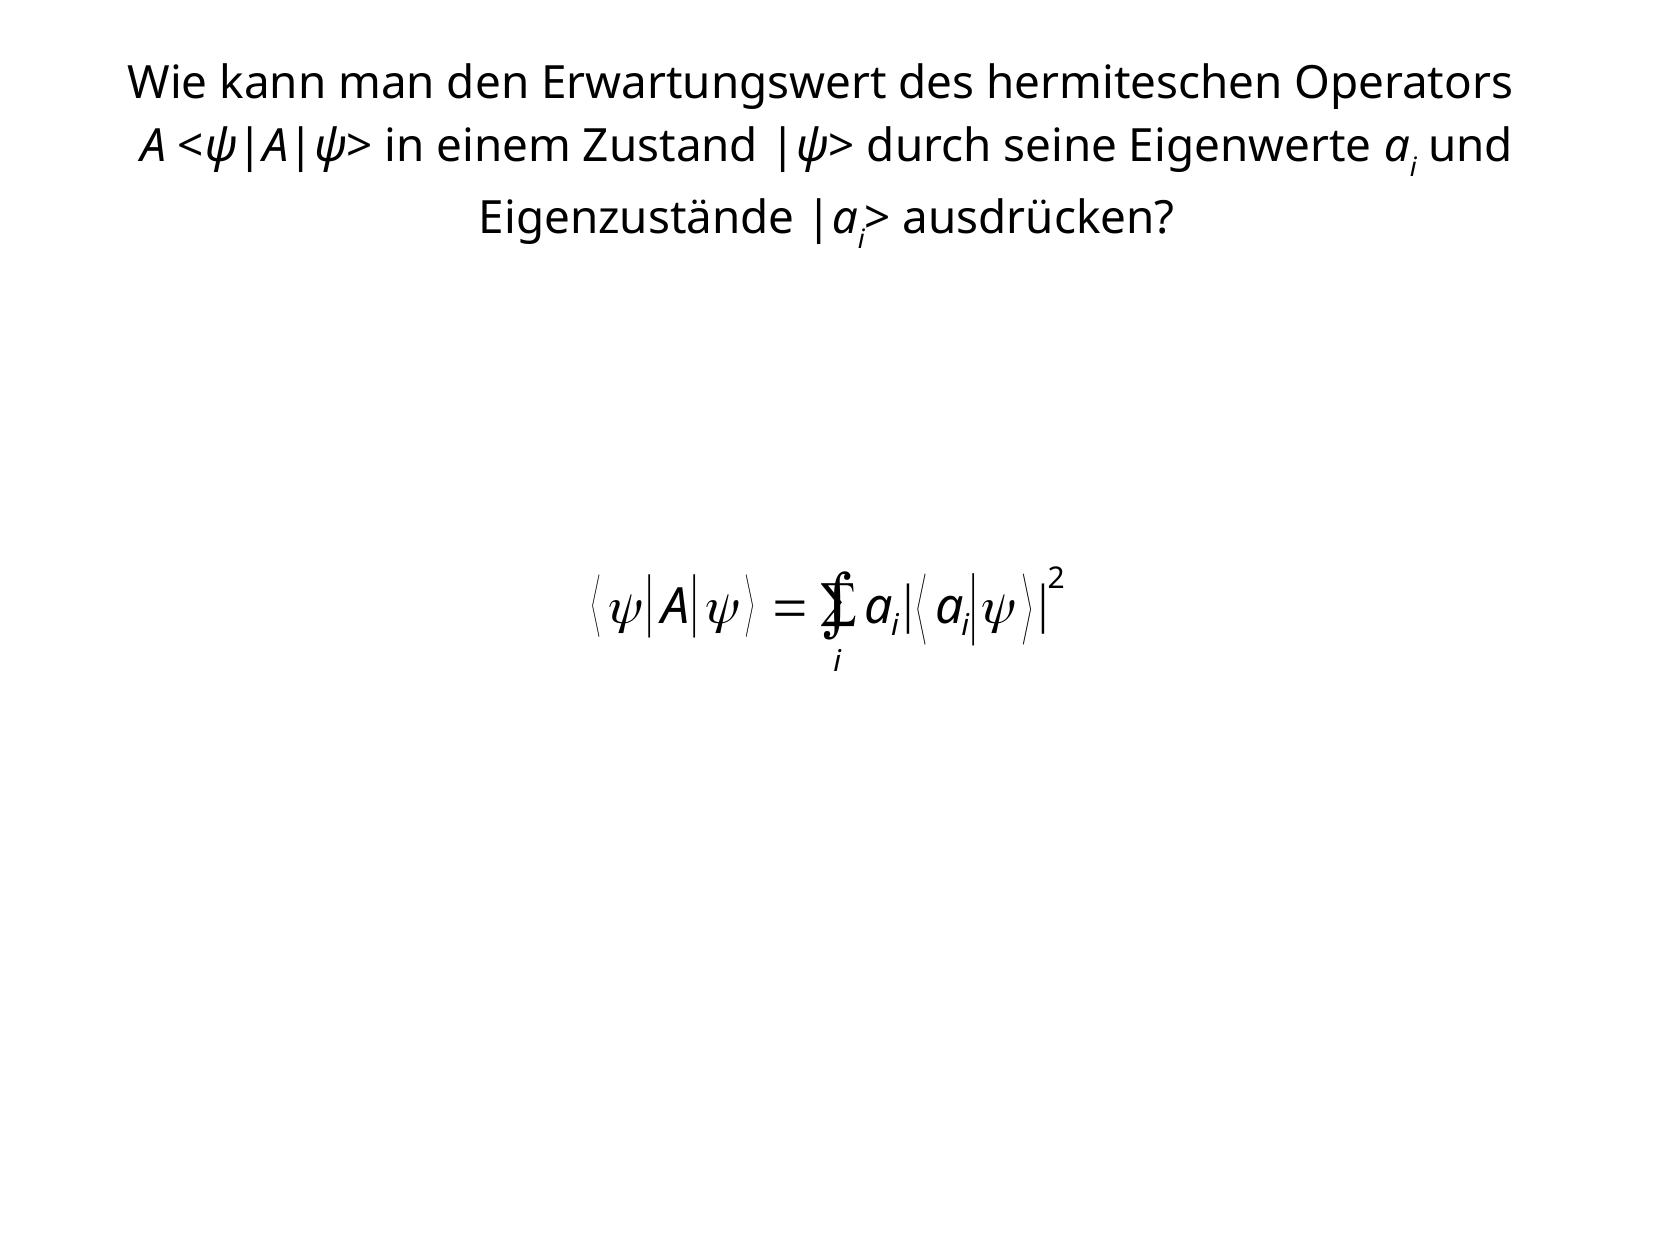

# Wie kann man den Erwartungswert des hermiteschen Operators A <ψ|A|ψ> in einem Zustand |ψ> durch seine Eigenwerte ai und Eigenzustände |ai> ausdrücken?